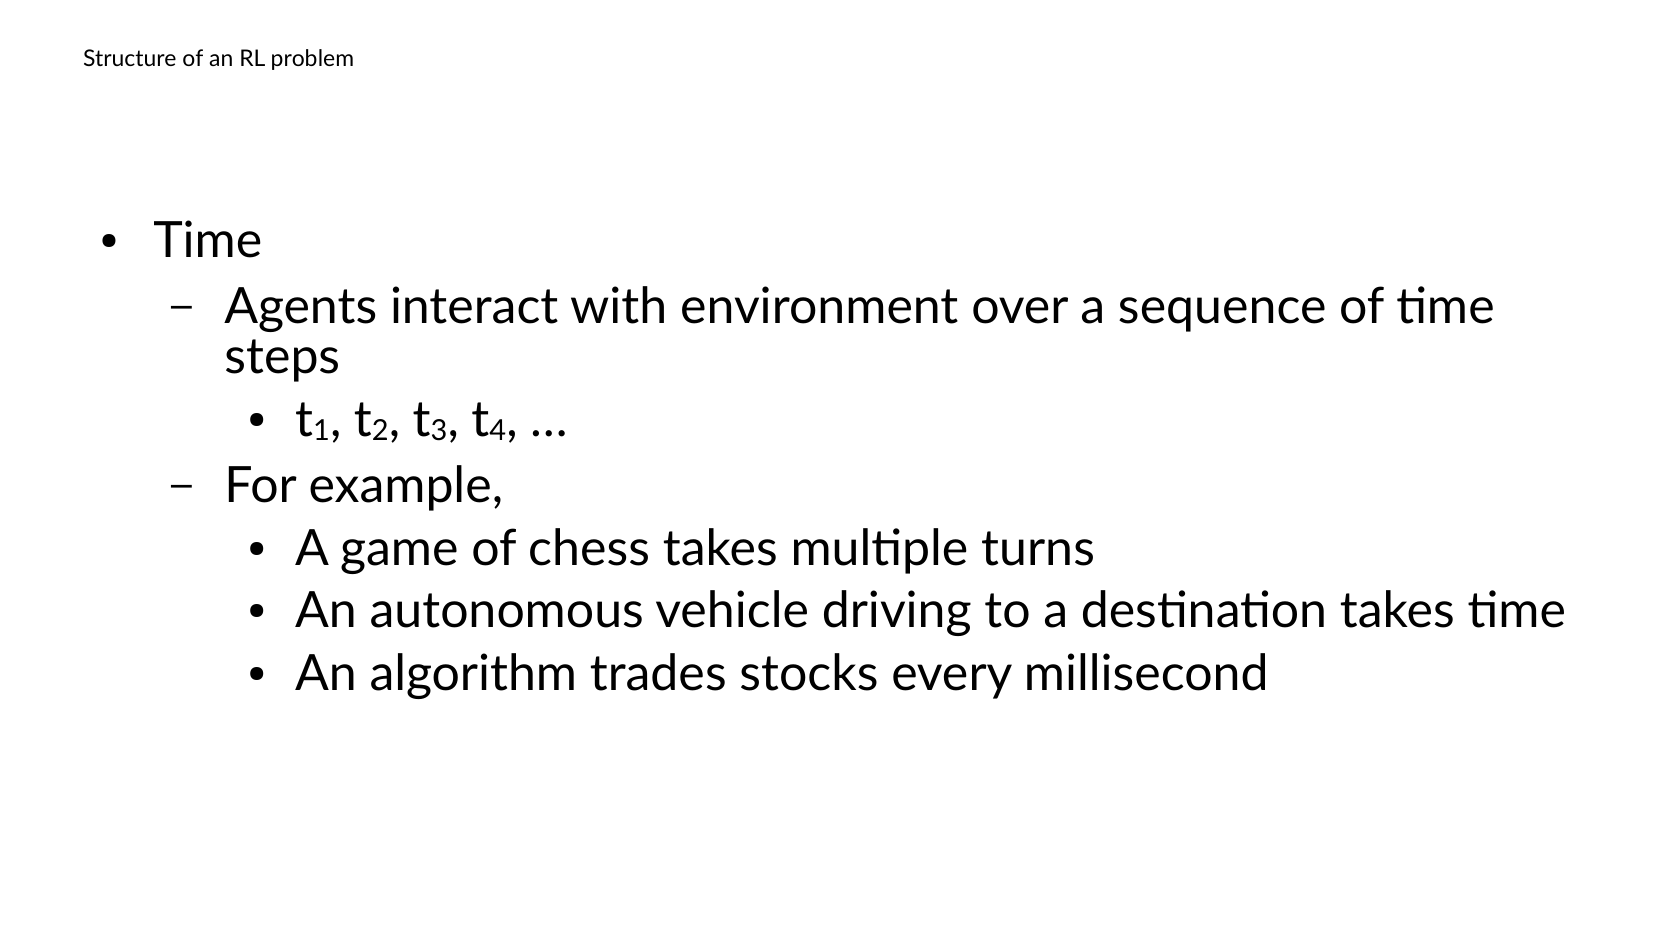

# Structure of an RL problem
Time
Agents interact with environment over a sequence of time steps
t1, t2, t3, t4, …
For example,
A game of chess takes multiple turns
An autonomous vehicle driving to a destination takes time
An algorithm trades stocks every millisecond